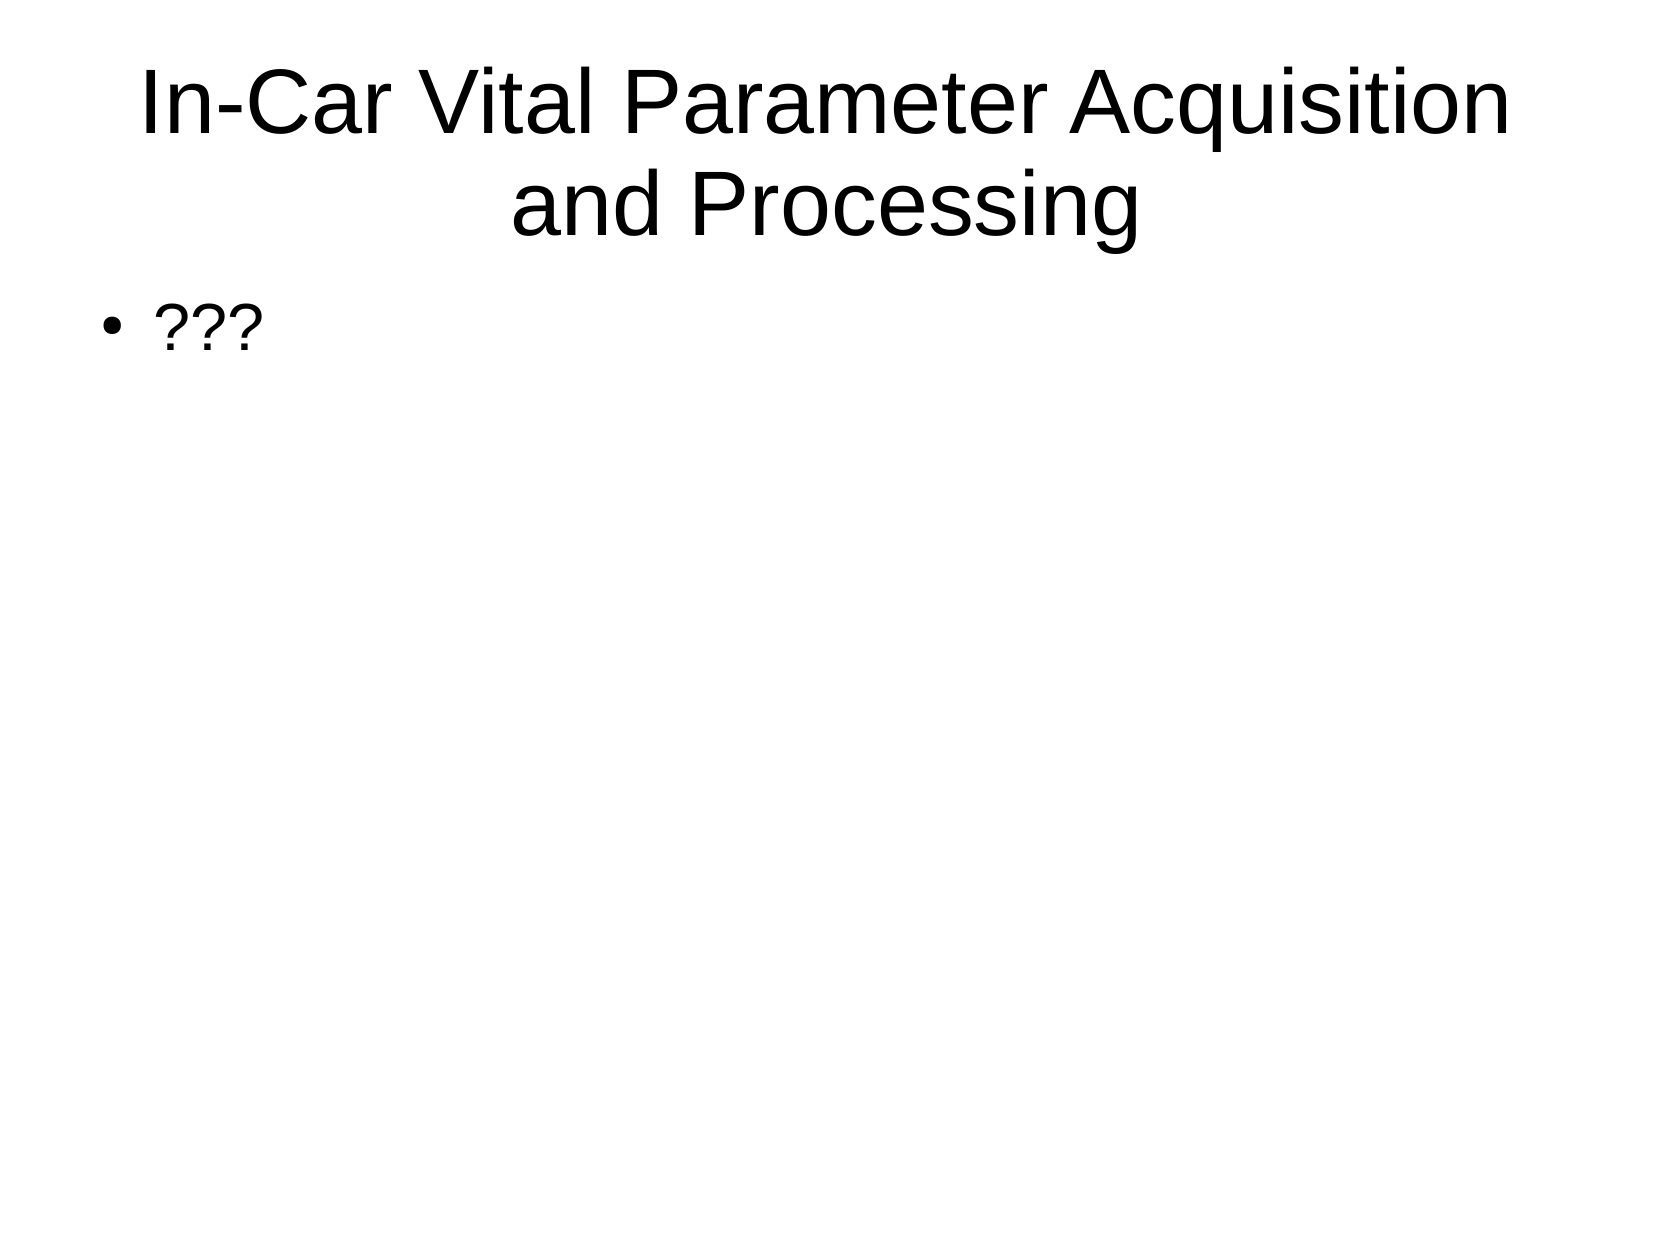

# In-Car Vital Parameter Acquisition and Processing
???